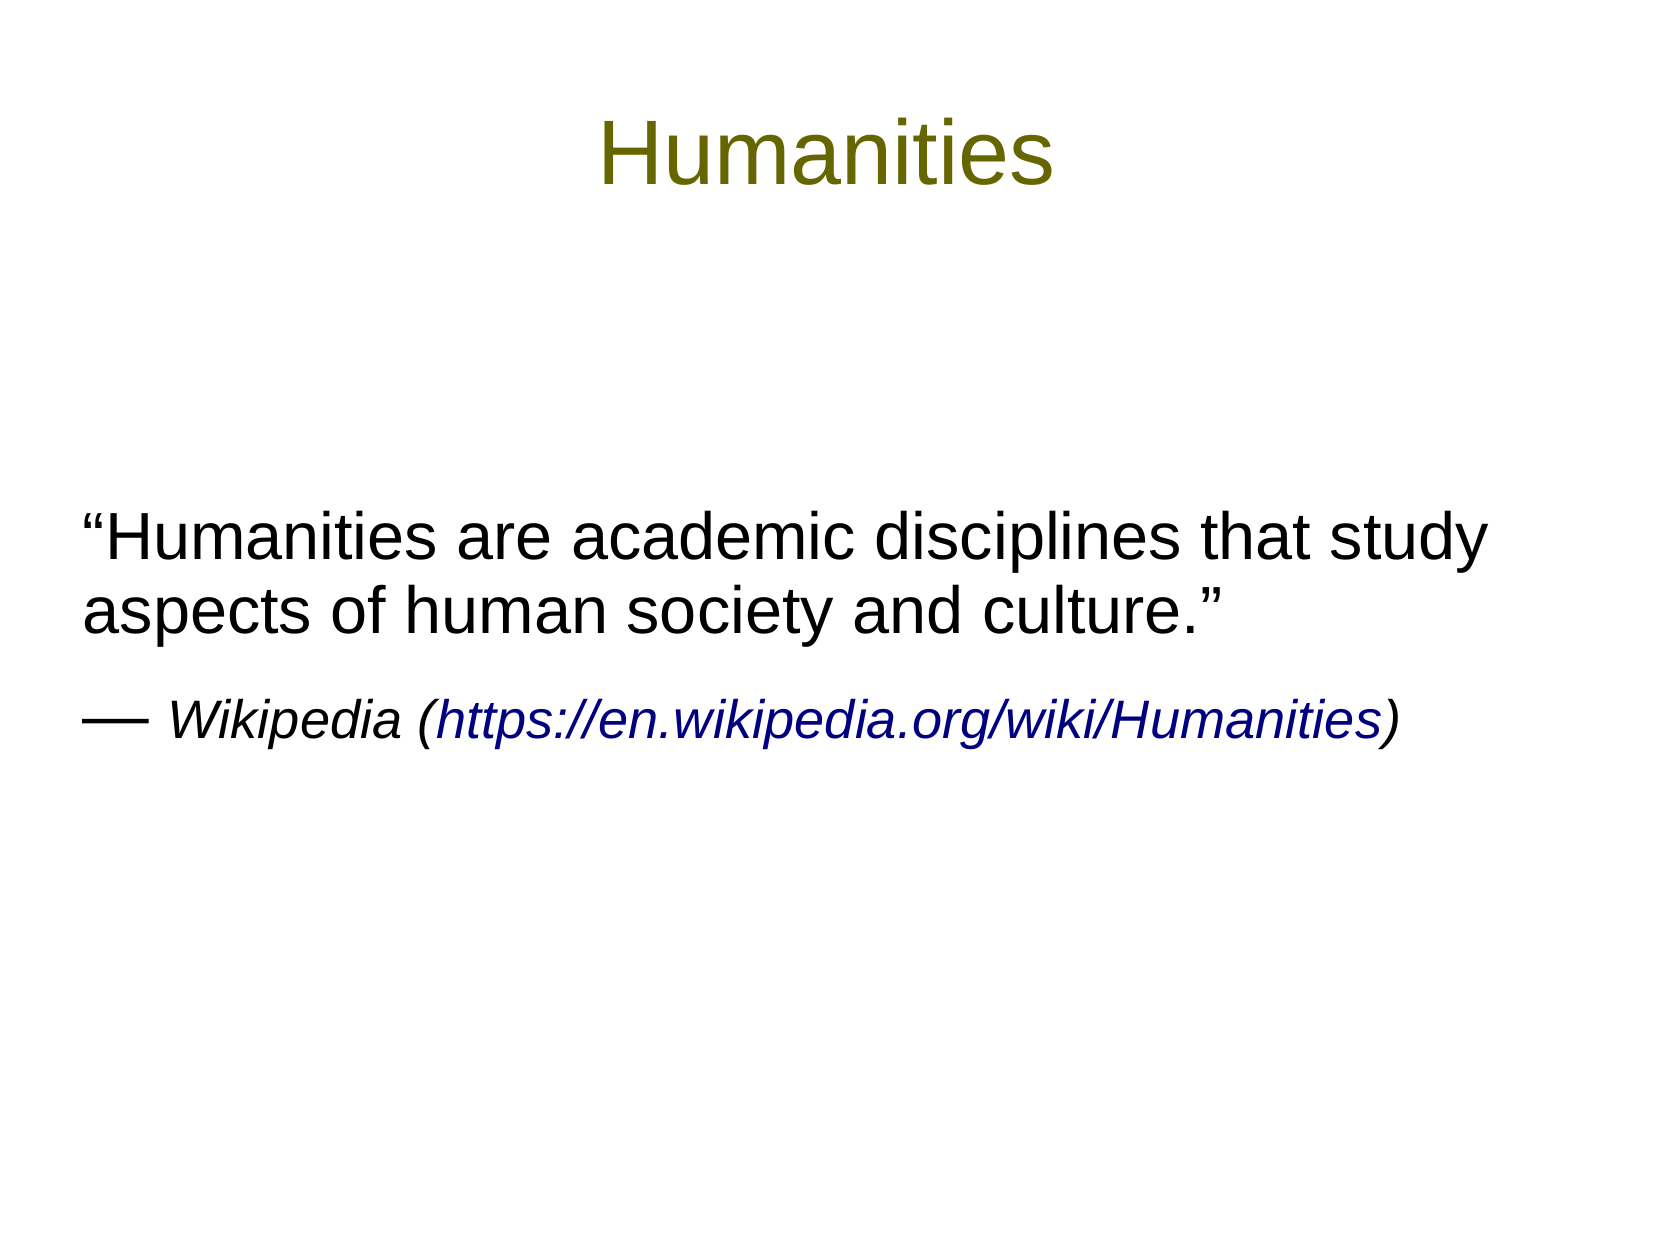

# Humanities
“Humanities are academic disciplines that study aspects of human society and culture.”
— Wikipedia (https://en.wikipedia.org/wiki/Humanities)